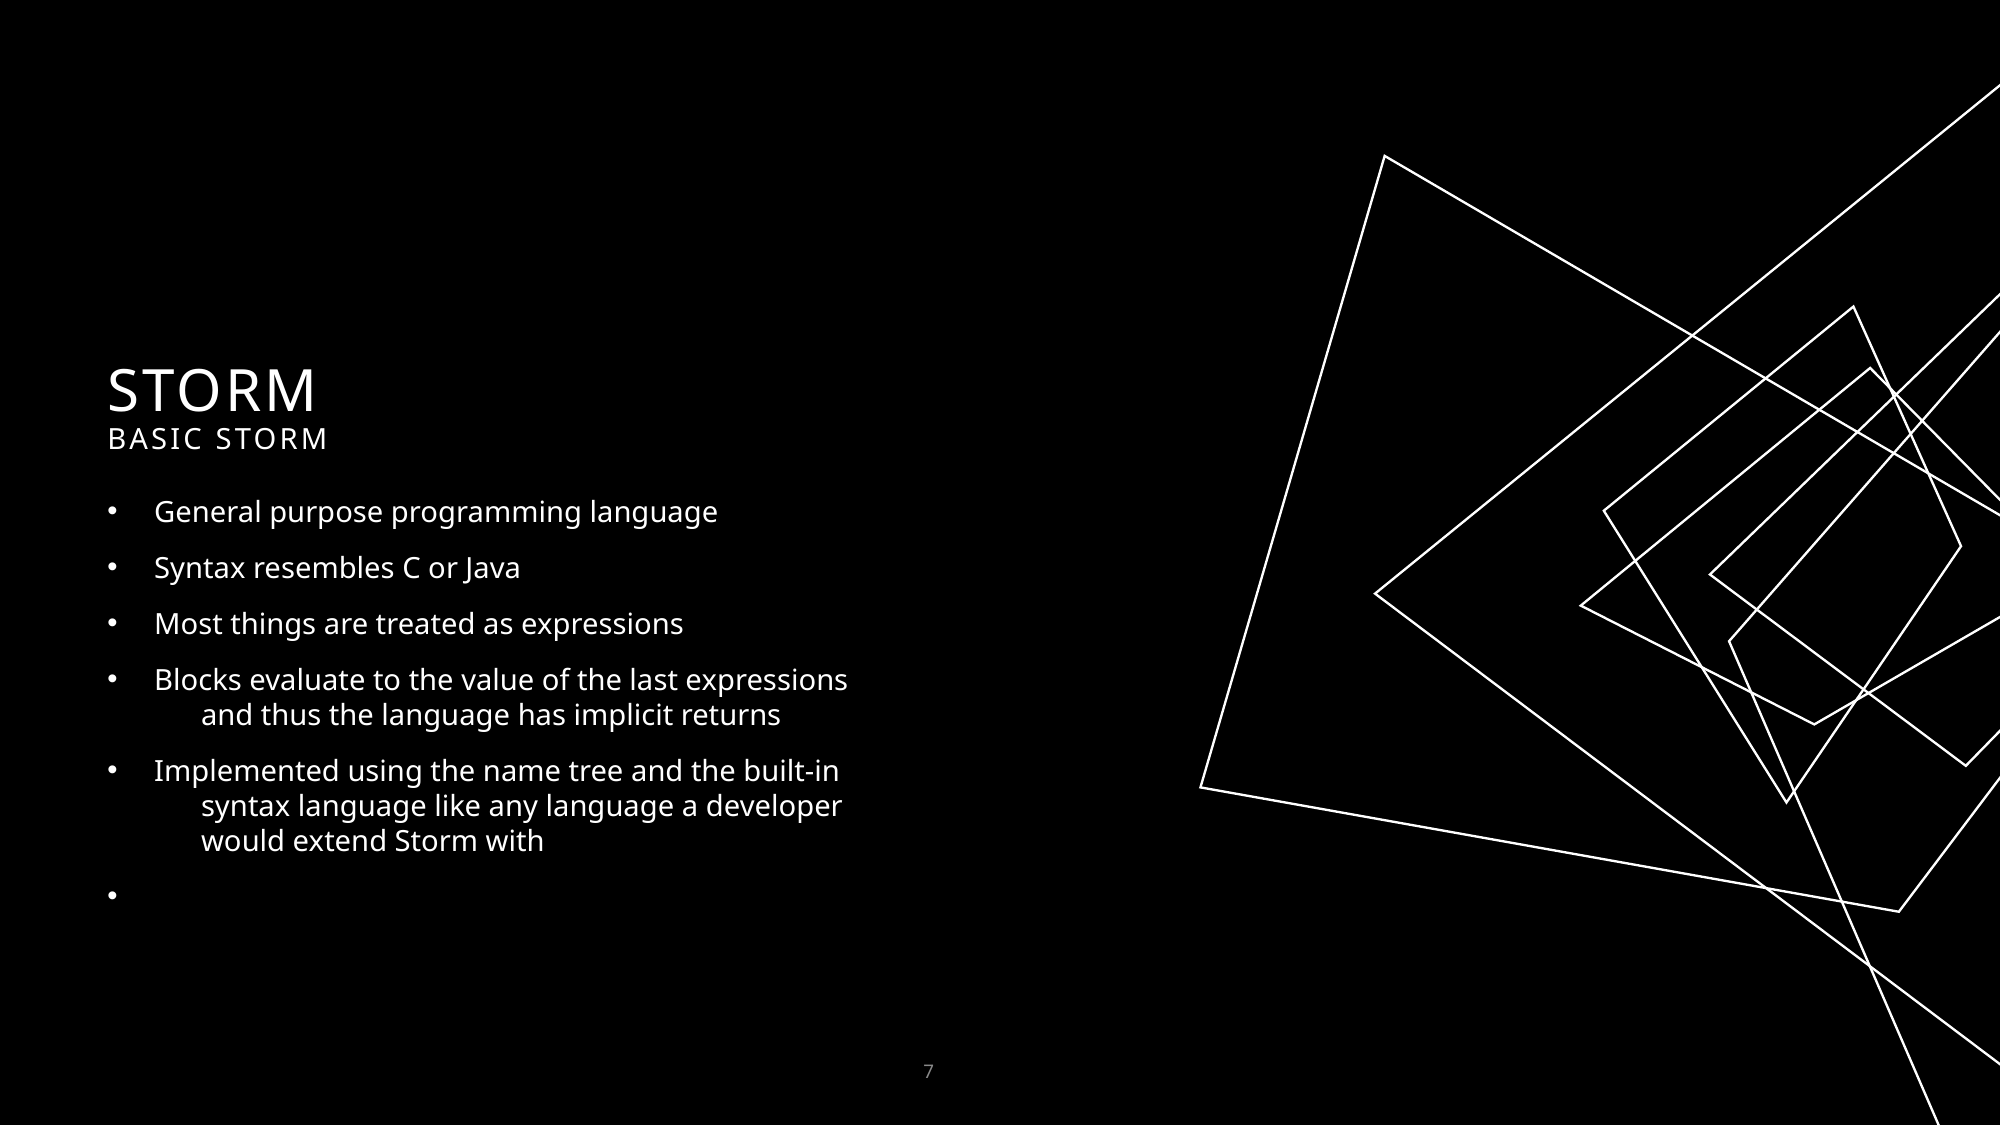

# Storm basic storm
General purpose programming language
Syntax resembles C or Java
Most things are treated as expressions
Blocks evaluate to the value of the last expressions and thus the language has implicit returns
Implemented using the name tree and the built-in syntax language like any language a developer would extend Storm with